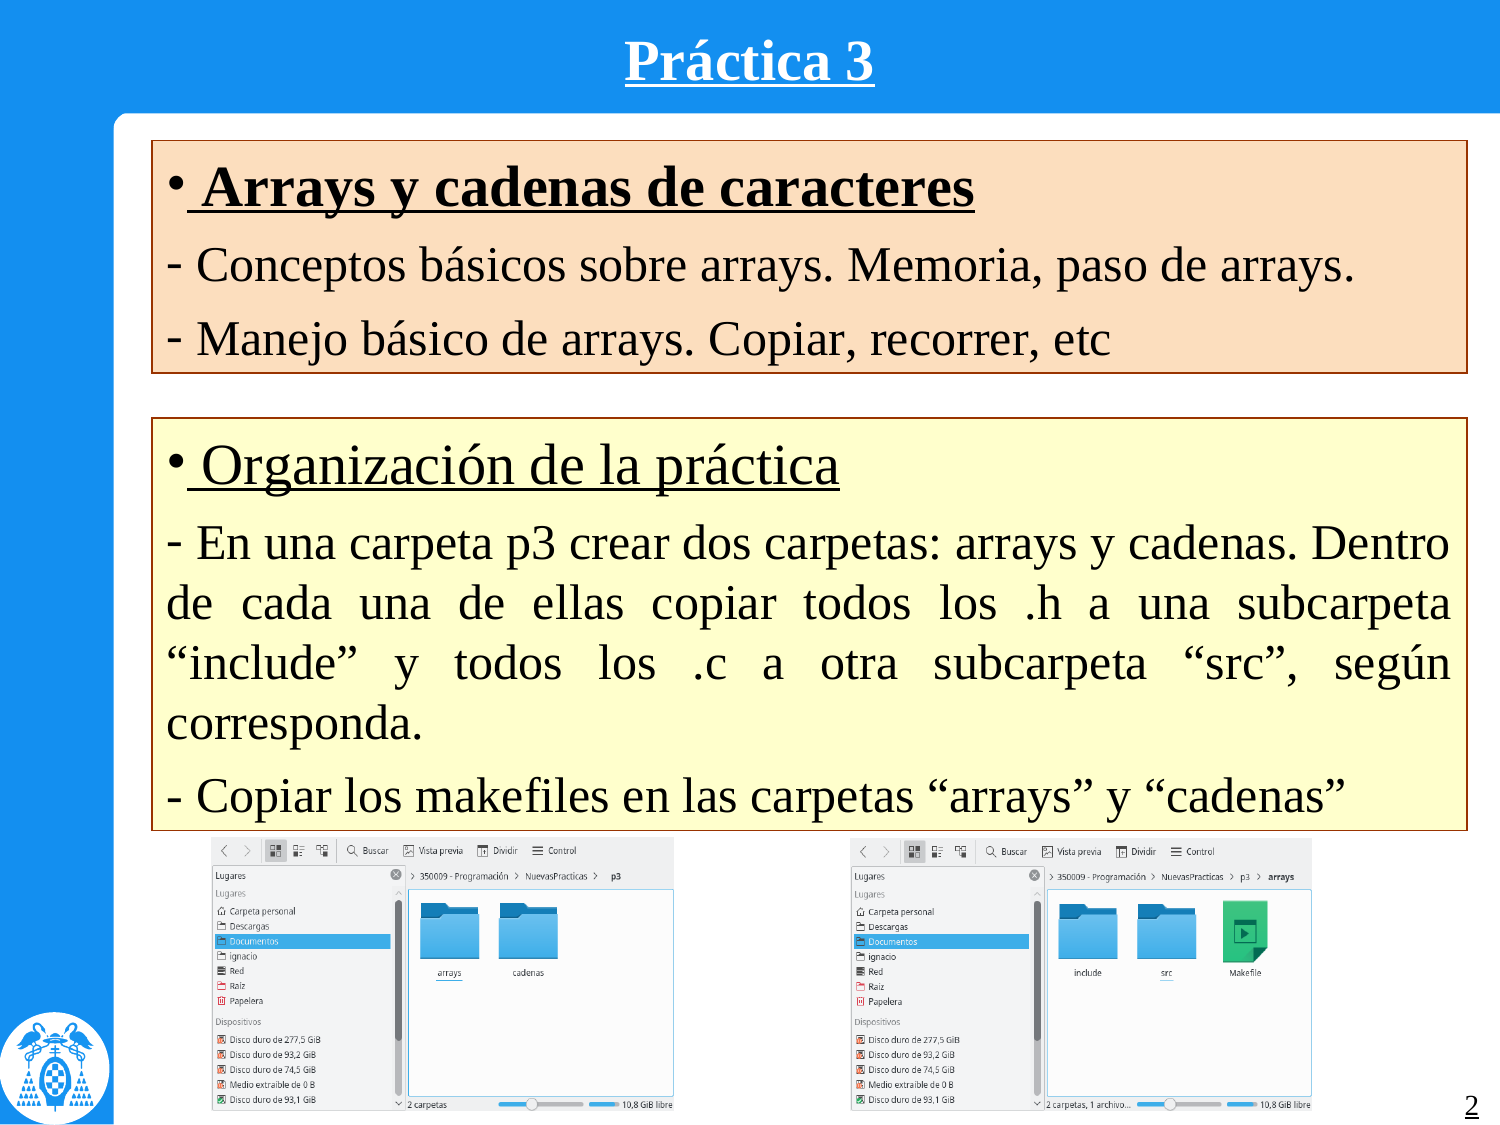

Práctica 3
 Arrays y cadenas de caracteres
 Conceptos básicos sobre arrays. Memoria, paso de arrays.
 Manejo básico de arrays. Copiar, recorrer, etc
 Organización de la práctica
 En una carpeta p3 crear dos carpetas: arrays y cadenas. Dentro de cada una de ellas copiar todos los .h a una subcarpeta “include” y todos los .c a otra subcarpeta “src”, según corresponda.
- Copiar los makefiles en las carpetas “arrays” y “cadenas”